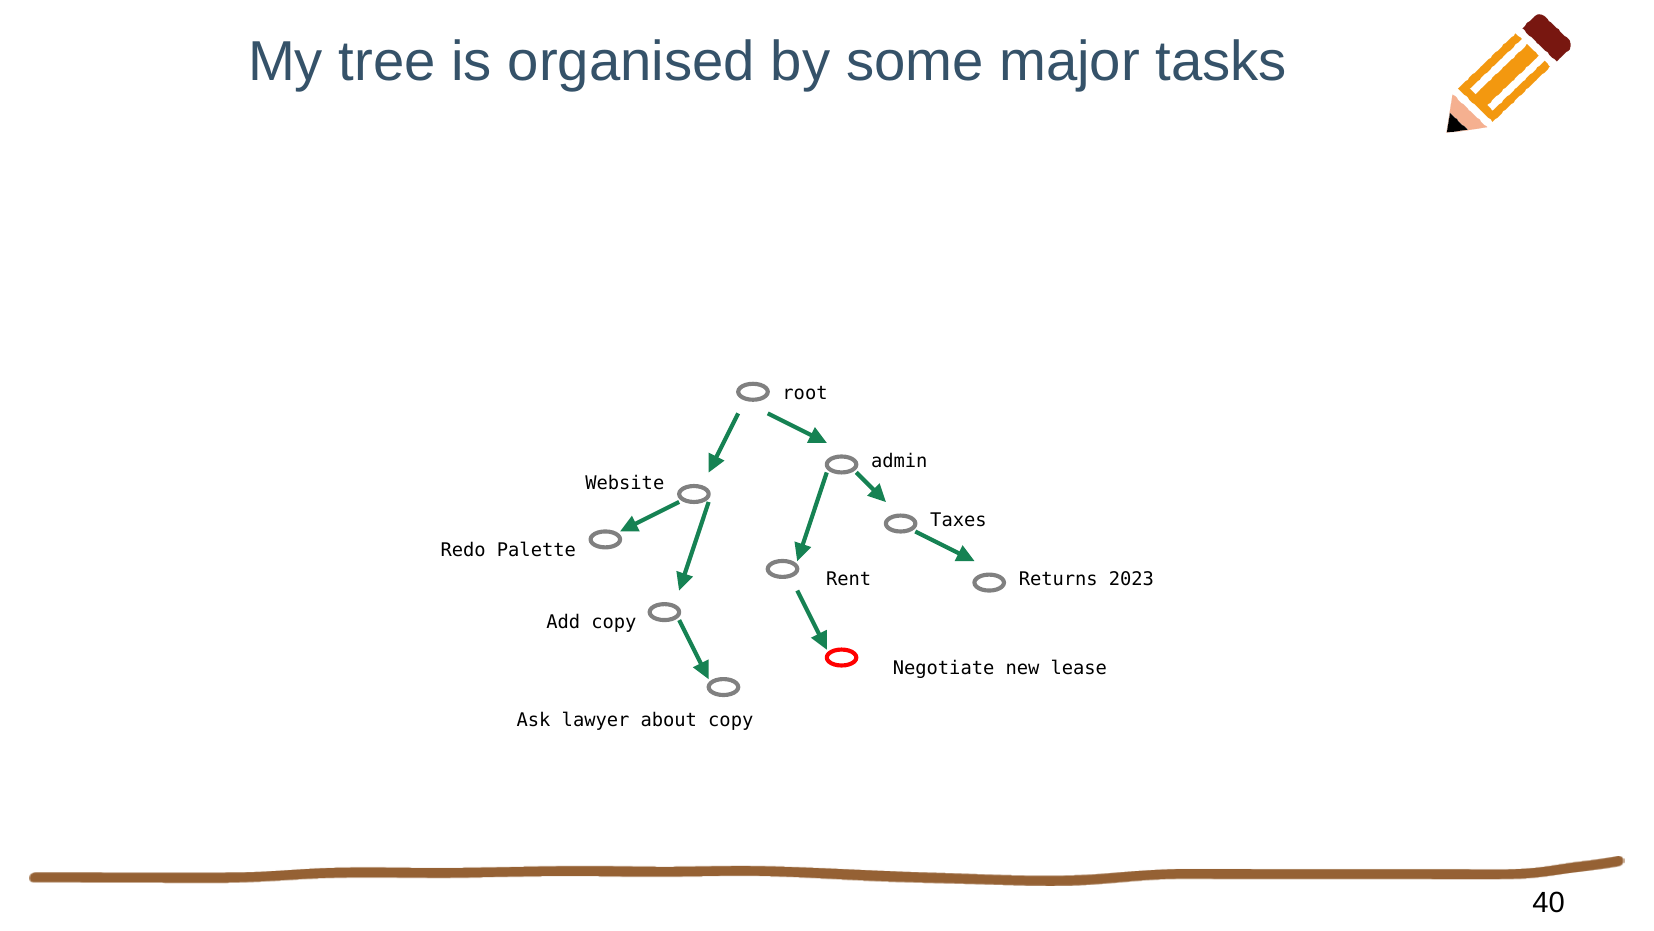

# My tree is organised by some major tasks
root
admin
Website
Taxes
Redo Palette
Rent
Returns 2023
Add copy
Negotiate new lease
Ask lawyer about copy
40